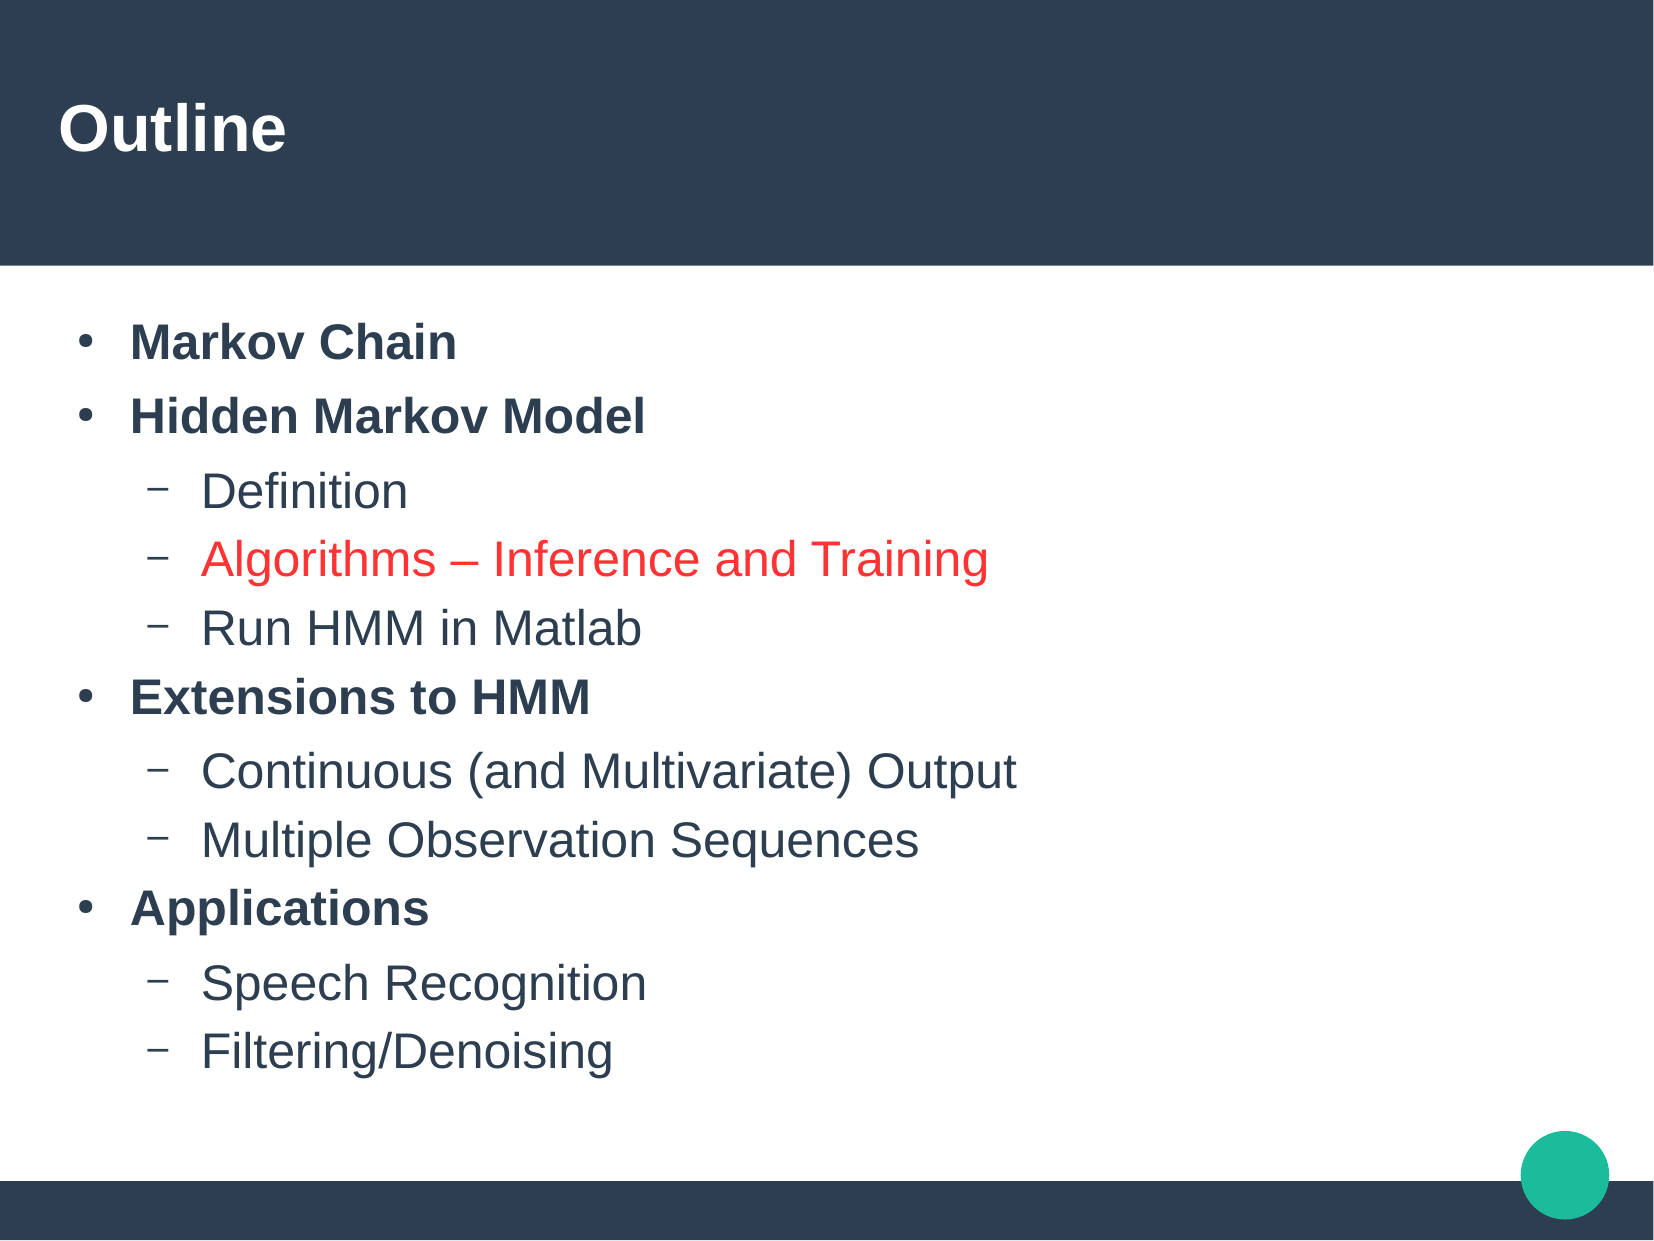

# Outline
Markov Chain
Hidden Markov Model
Definition
Algorithms – Inference and Training
Run HMM in Matlab
Extensions to HMM
Continuous (and Multivariate) Output
Multiple Observation Sequences
Applications
Speech Recognition
Filtering/Denoising